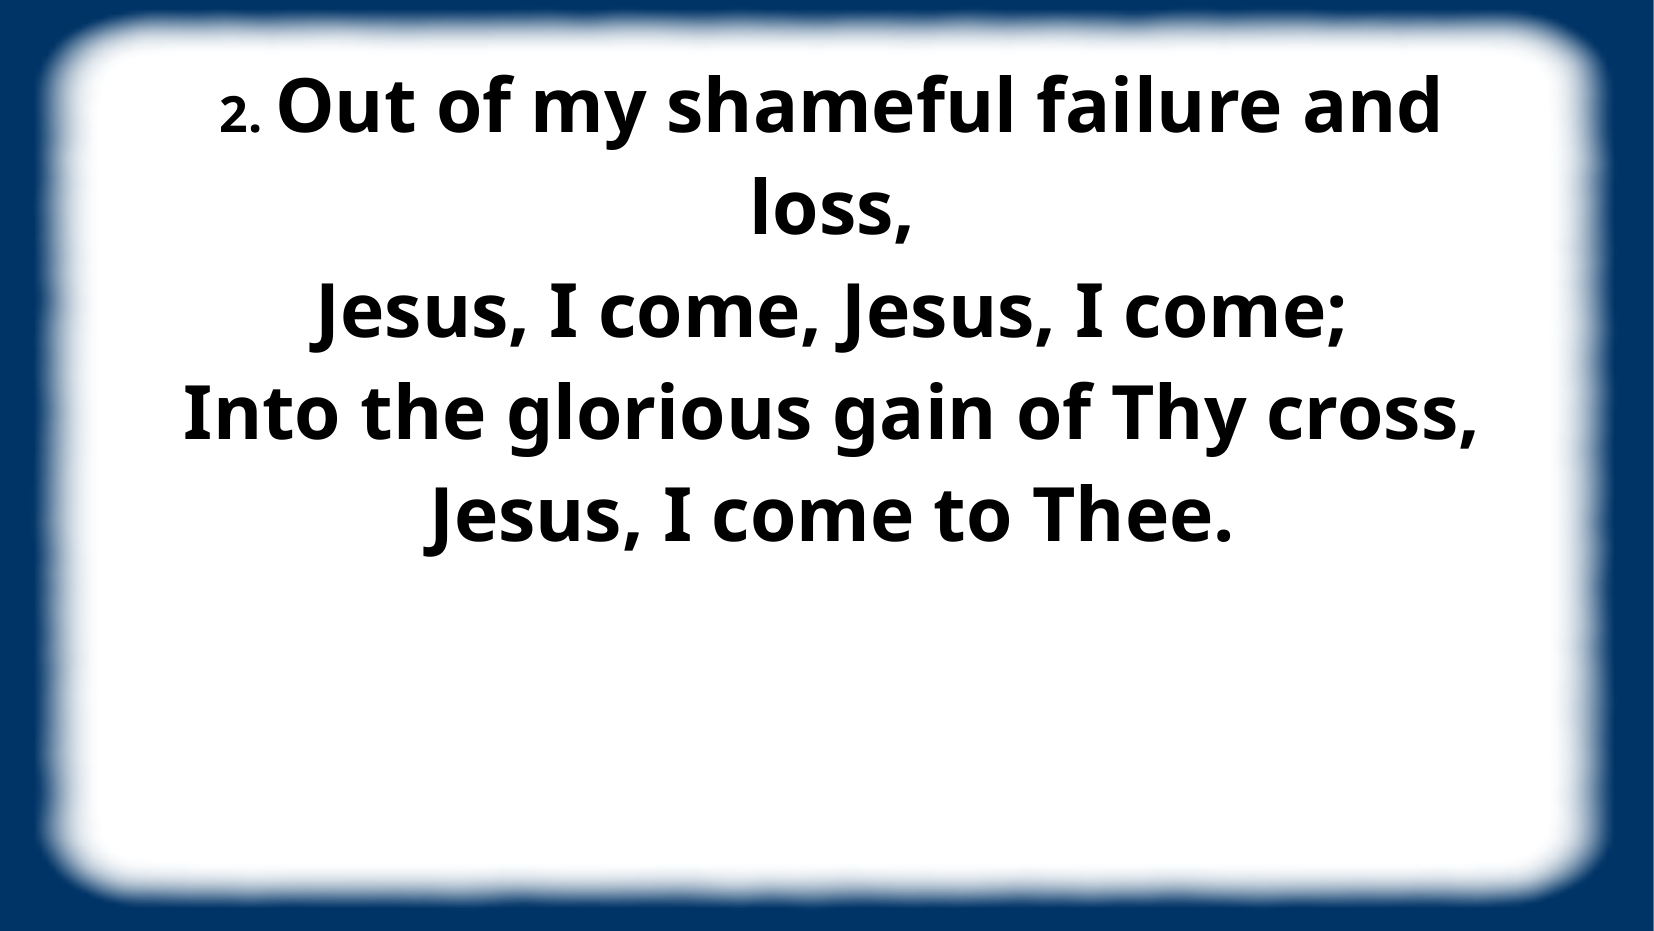

2. Out of my shameful failure and loss,
Jesus, I come, Jesus, I come;
Into the glorious gain of Thy cross,
Jesus, I come to Thee.